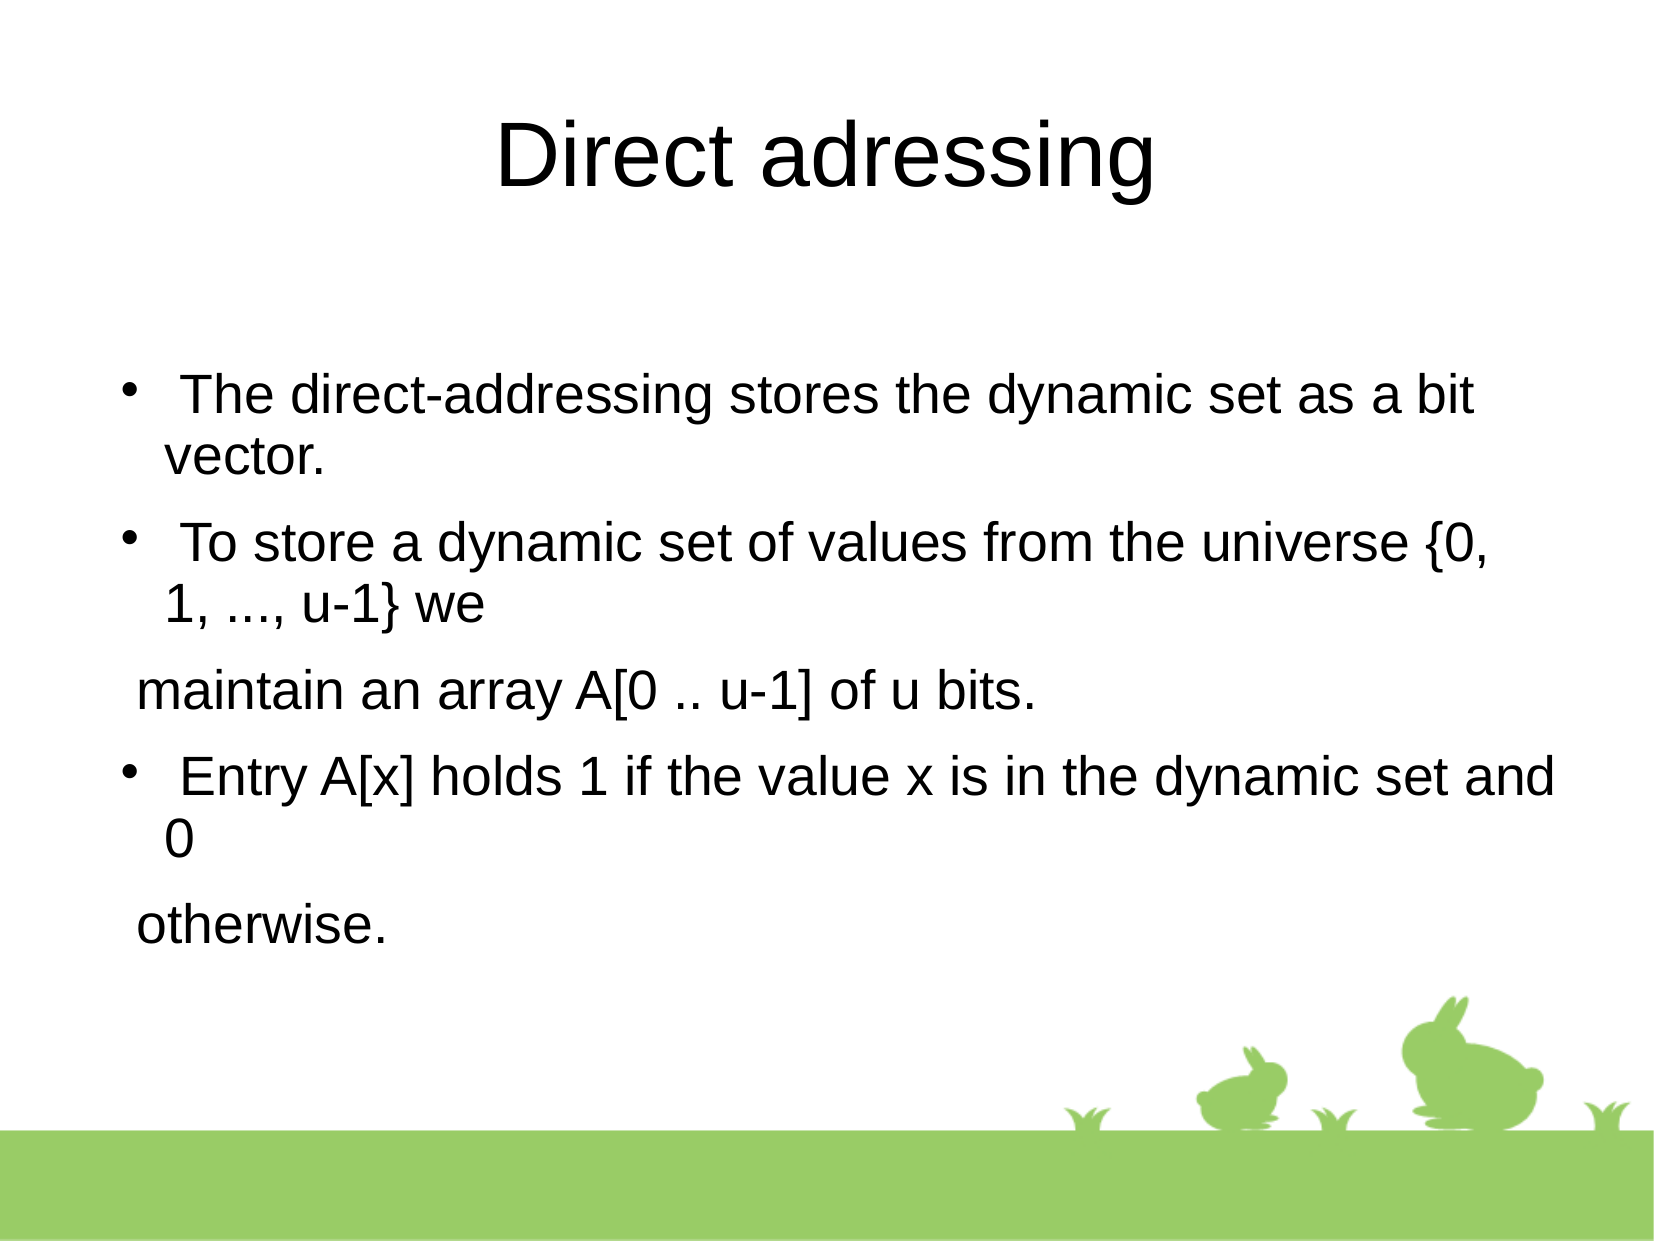

# Direct adressing
 The direct-addressing stores the dynamic set as a bit vector.
 To store a dynamic set of values from the universe {0, 1, ..., u-1} we
 maintain an array A[0 .. u-1] of u bits.
 Entry A[x] holds 1 if the value x is in the dynamic set and 0
 otherwise.